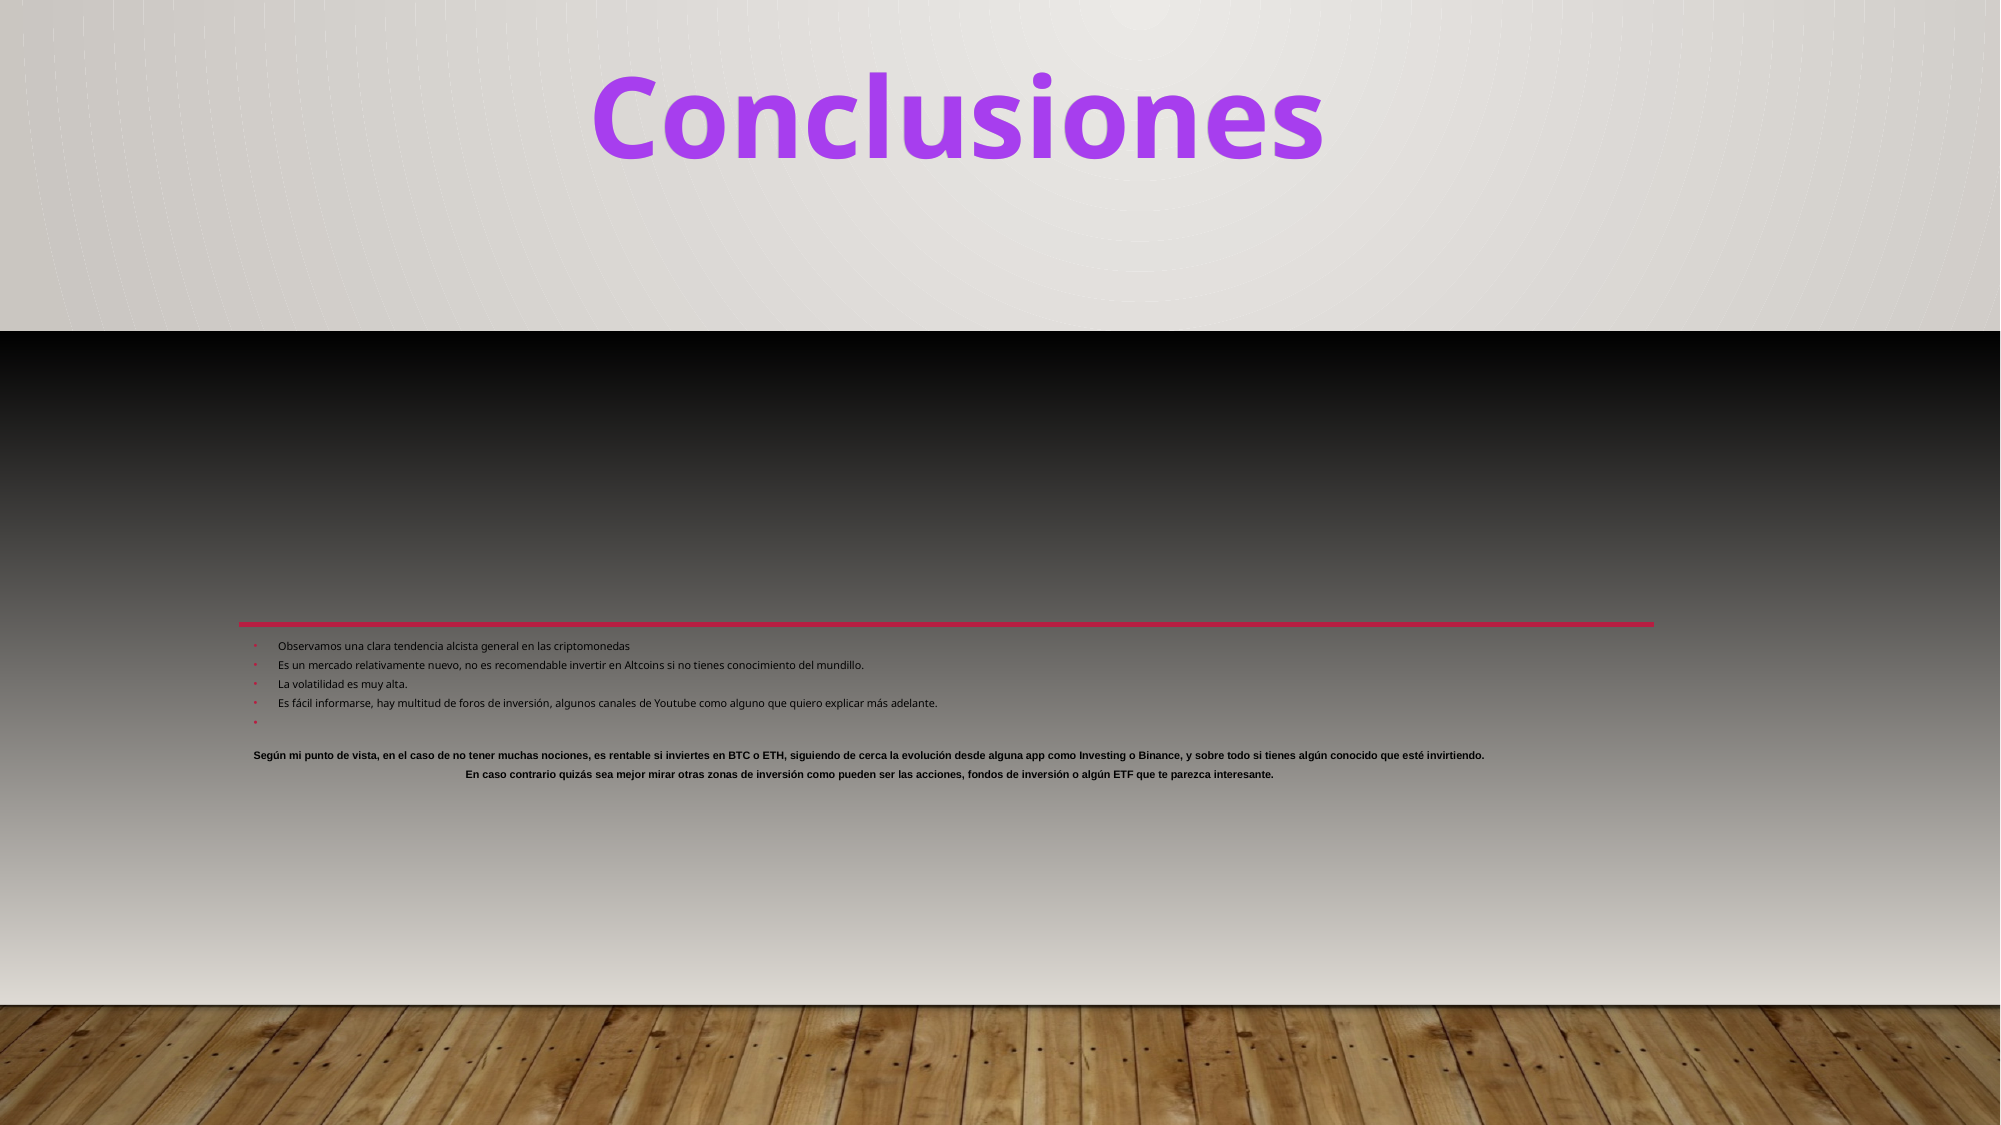

Conclusiones
# Observamos una clara tendencia alcista general en las criptomonedas
Es un mercado relativamente nuevo, no es recomendable invertir en Altcoins si no tienes conocimiento del mundillo.
La volatilidad es muy alta.
Es fácil informarse, hay multitud de foros de inversión, algunos canales de Youtube como alguno que quiero explicar más adelante.
Según mi punto de vista, en el caso de no tener muchas nociones, es rentable si inviertes en BTC o ETH, siguiendo de cerca la evolución desde alguna app como Investing o Binance, y sobre todo si tienes algún conocido que esté invirtiendo.
En caso contrario quizás sea mejor mirar otras zonas de inversión como pueden ser las acciones, fondos de inversión o algún ETF que te parezca interesante.